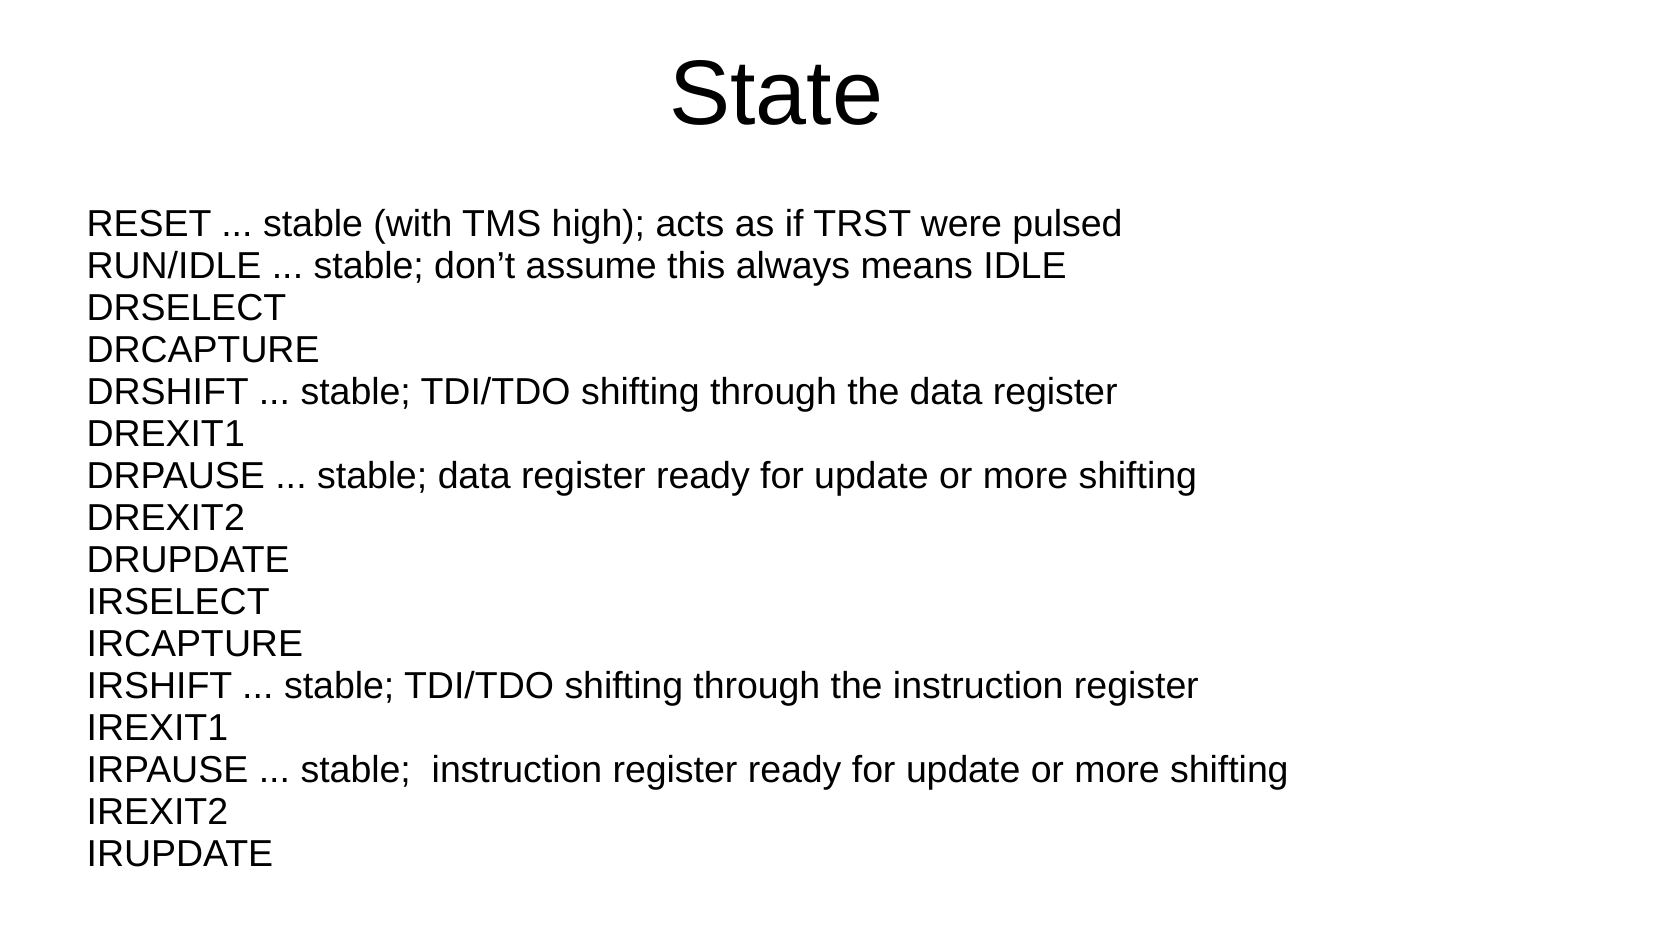

# State
 RESET ... stable (with TMS high); acts as if TRST were pulsed
 RUN/IDLE ... stable; don’t assume this always means IDLE
 DRSELECT
 DRCAPTURE
 DRSHIFT ... stable; TDI/TDO shifting through the data register
 DREXIT1
 DRPAUSE ... stable; data register ready for update or more shifting
 DREXIT2
 DRUPDATE
 IRSELECT
 IRCAPTURE
 IRSHIFT ... stable; TDI/TDO shifting through the instruction register
 IREXIT1
 IRPAUSE ... stable; instruction register ready for update or more shifting
 IREXIT2
 IRUPDATE